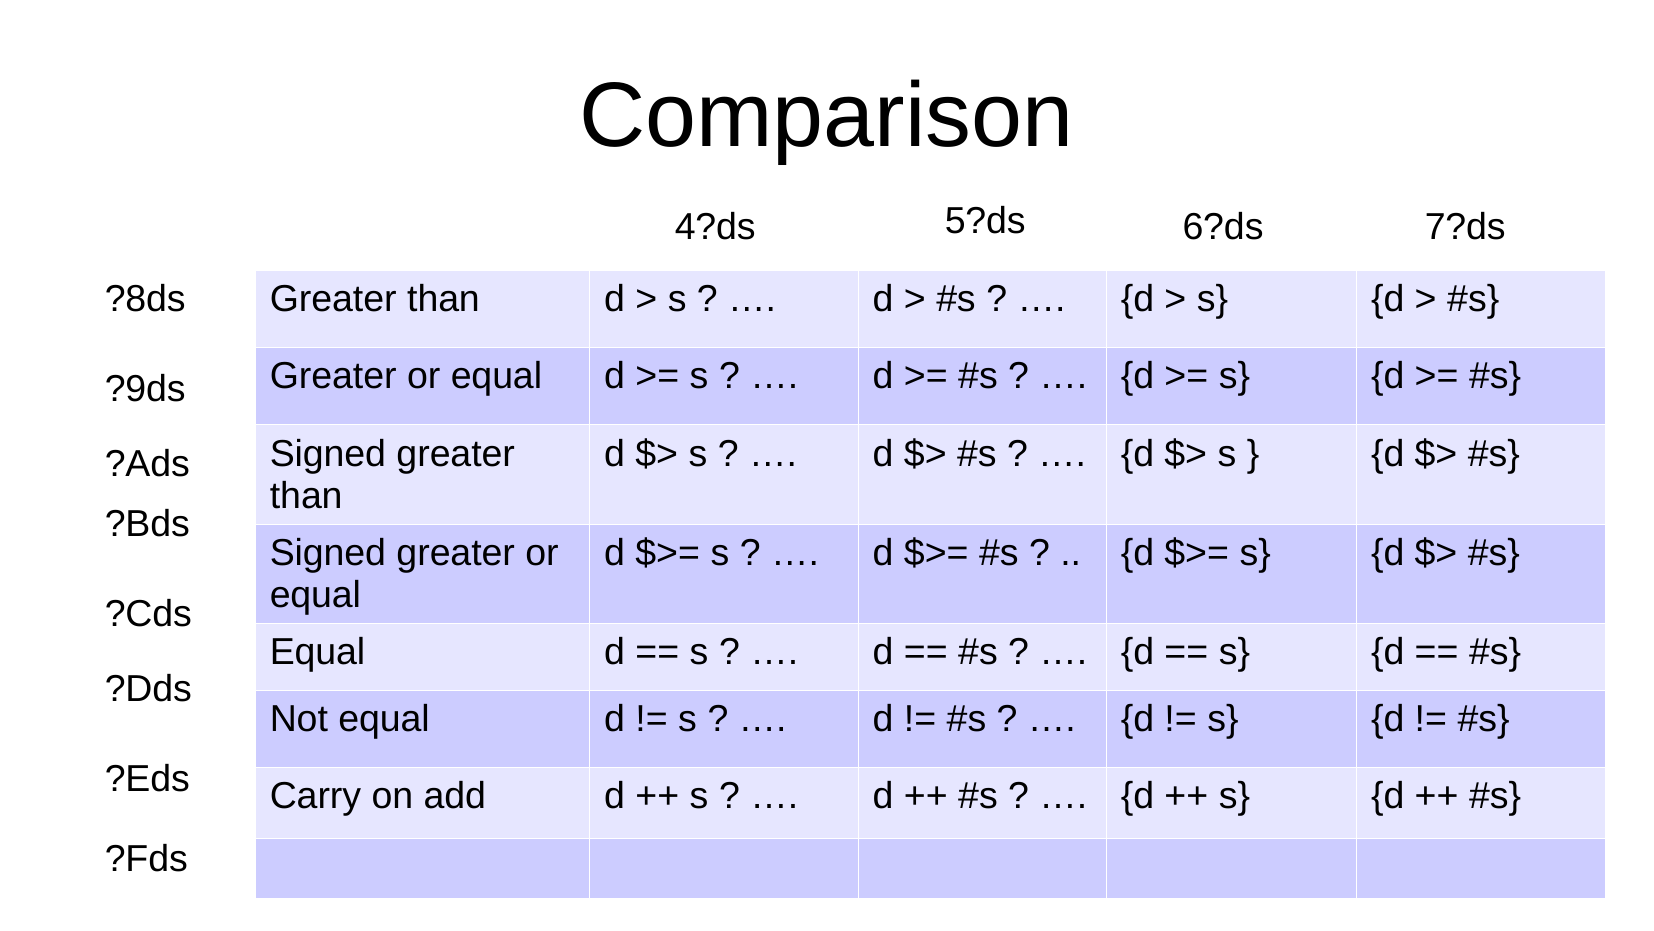

# Comparison
5?ds
4?ds
6?ds
7?ds
?8ds
| Greater than | d > s ? …. | d > #s ? …. | {d > s} | {d > #s} |
| --- | --- | --- | --- | --- |
| Greater or equal | d >= s ? …. | d >= #s ? …. | {d >= s} | {d >= #s} |
| Signed greater than | d $> s ? …. | d $> #s ? …. | {d $> s } | {d $> #s} |
| Signed greater or equal | d $>= s ? …. | d $>= #s ? .. | {d $>= s} | {d $> #s} |
| Equal | d == s ? …. | d == #s ? …. | {d == s} | {d == #s} |
| Not equal | d != s ? …. | d != #s ? …. | {d != s} | {d != #s} |
| Carry on add | d ++ s ? …. | d ++ #s ? …. | {d ++ s} | {d ++ #s} |
| | | | | |
?9ds
?Ads
?Bds
?Cds
?Dds
?Eds
?Fds